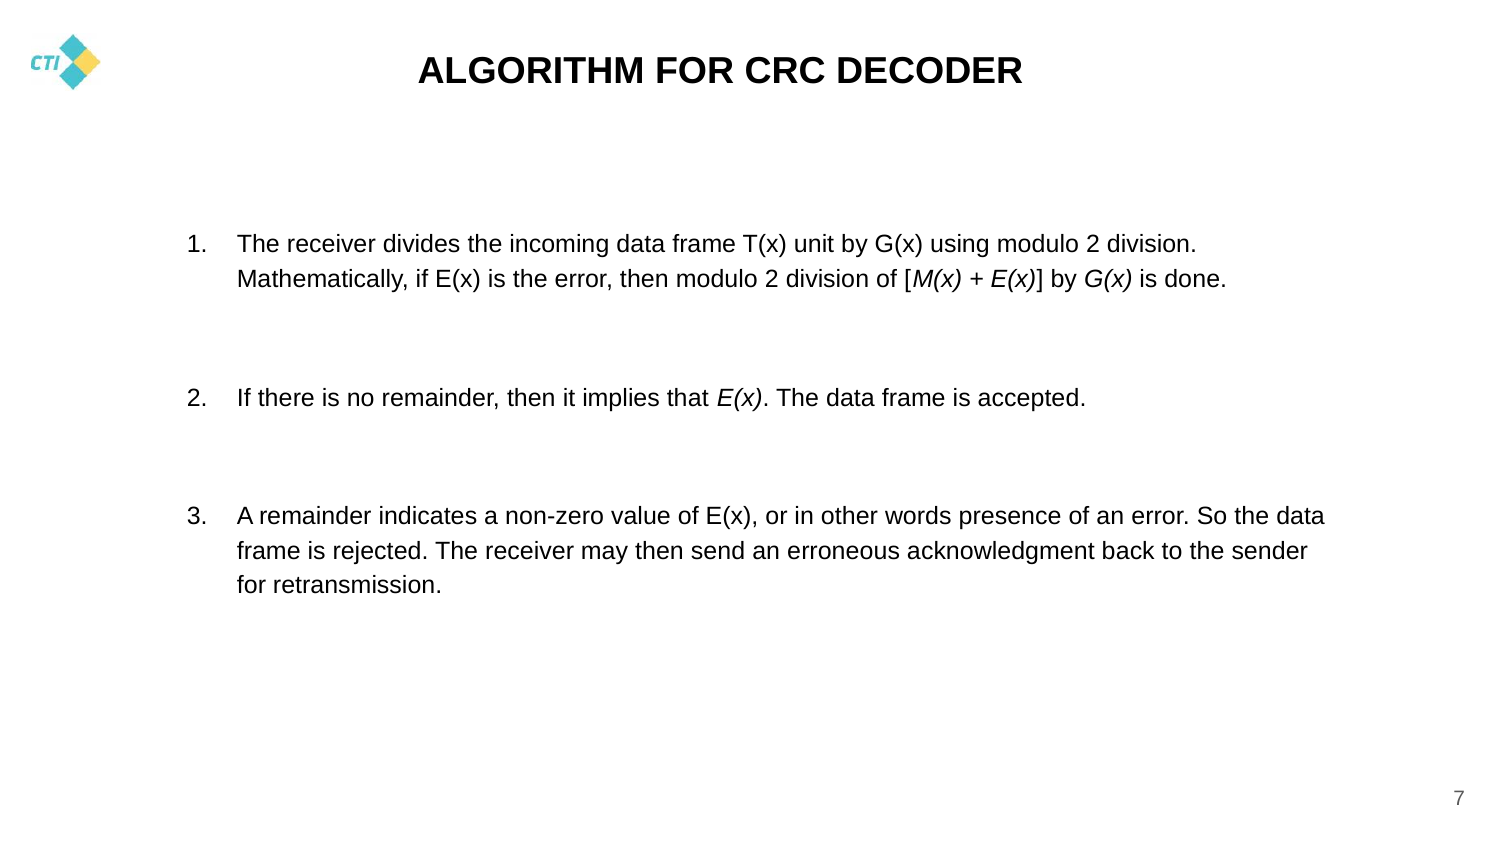

ALGORITHM FOR CRC DECODER
The receiver divides the incoming data frame T(x) unit by G(x) using modulo 2 division. Mathematically, if E(x) is the error, then modulo 2 division of [M(x) + E(x)] by G(x) is done.
If there is no remainder, then it implies that E(x). The data frame is accepted.
A remainder indicates a non-zero value of E(x), or in other words presence of an error. So the data frame is rejected. The receiver may then send an erroneous acknowledgment back to the sender for retransmission.